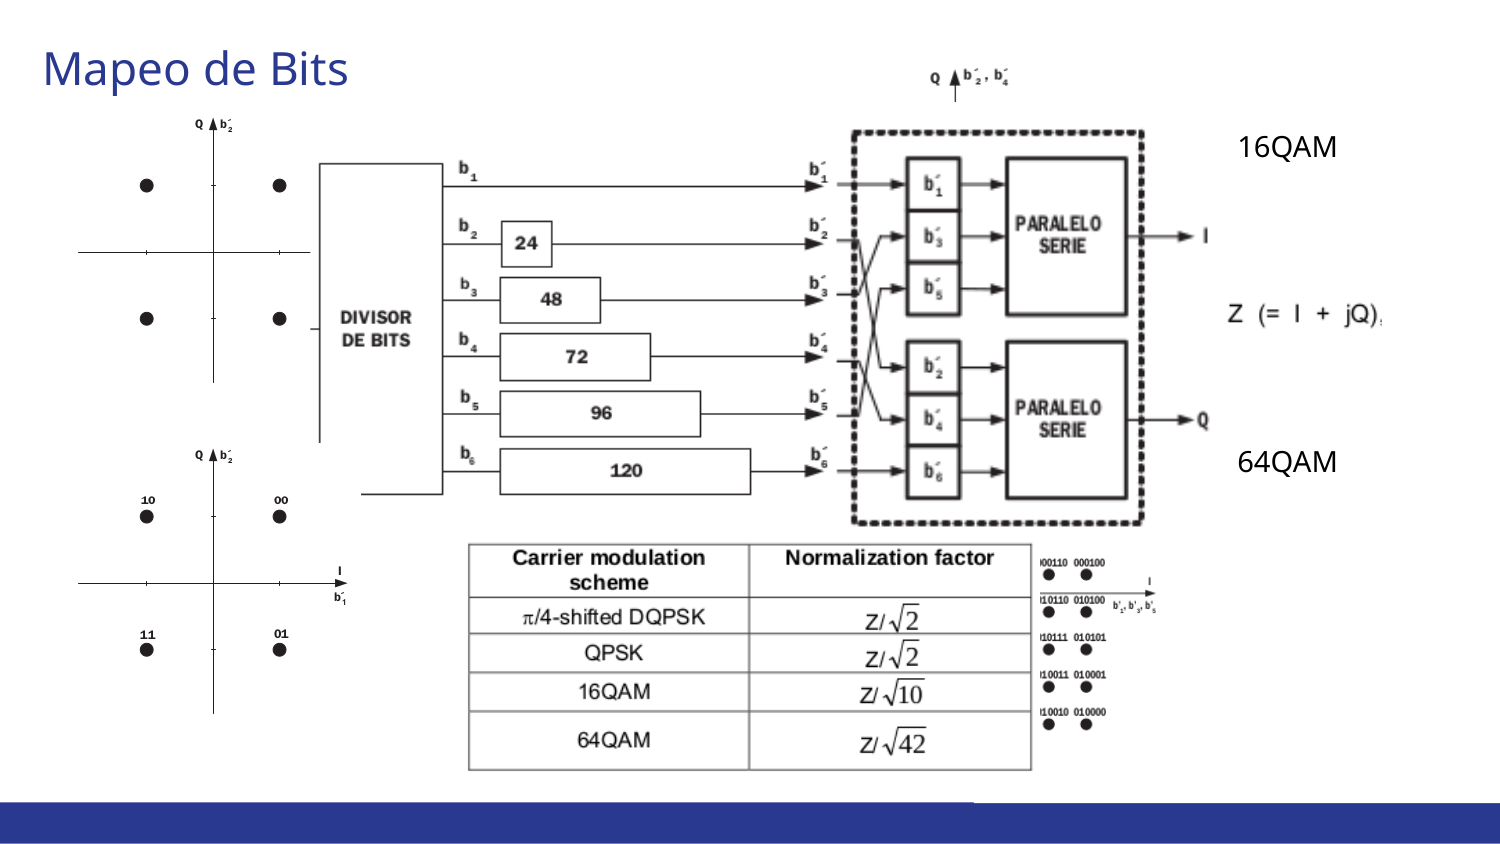

# Mapeo de Bits
DQPSK
16QAM
QPSK
64QAM